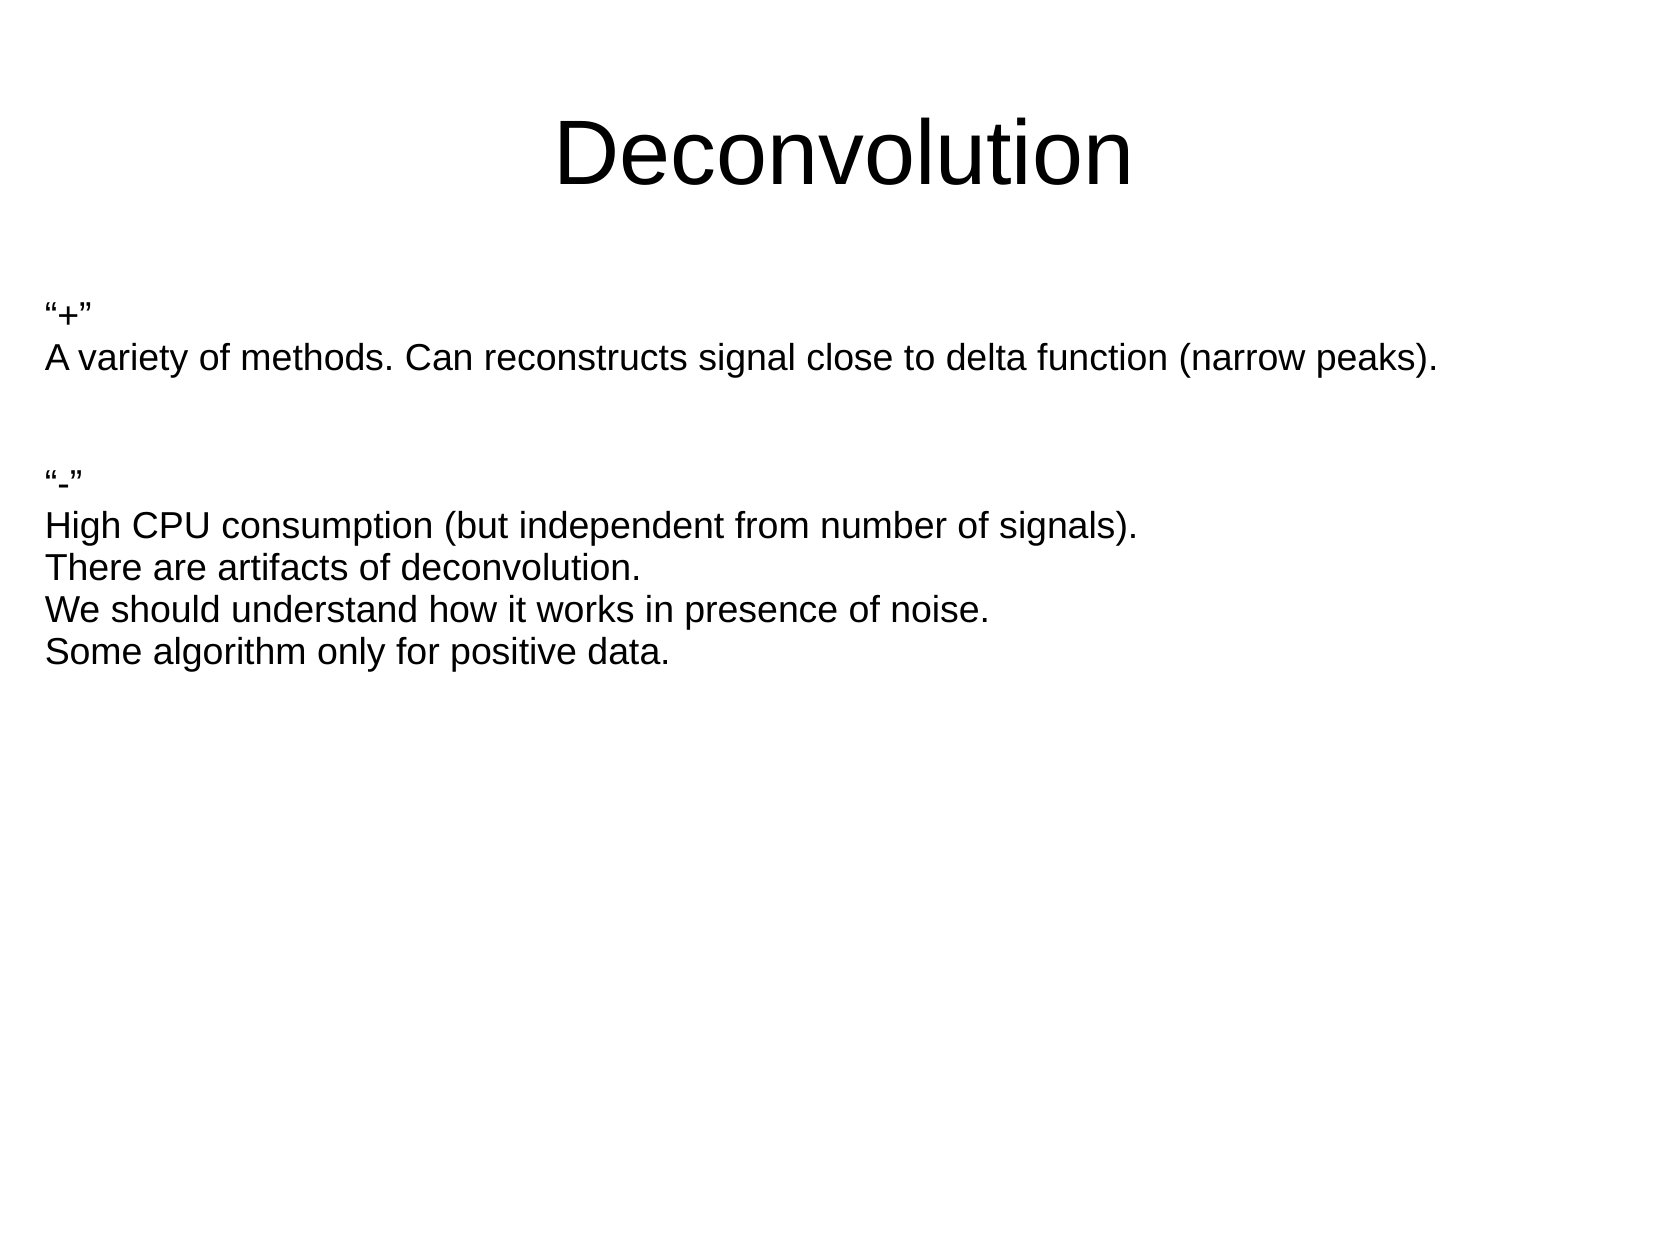

# Deconvolution
“+”
A variety of methods. Can reconstructs signal close to delta function (narrow peaks).
“-”
High CPU consumption (but independent from number of signals).
There are artifacts of deconvolution.
We should understand how it works in presence of noise.
Some algorithm only for positive data.